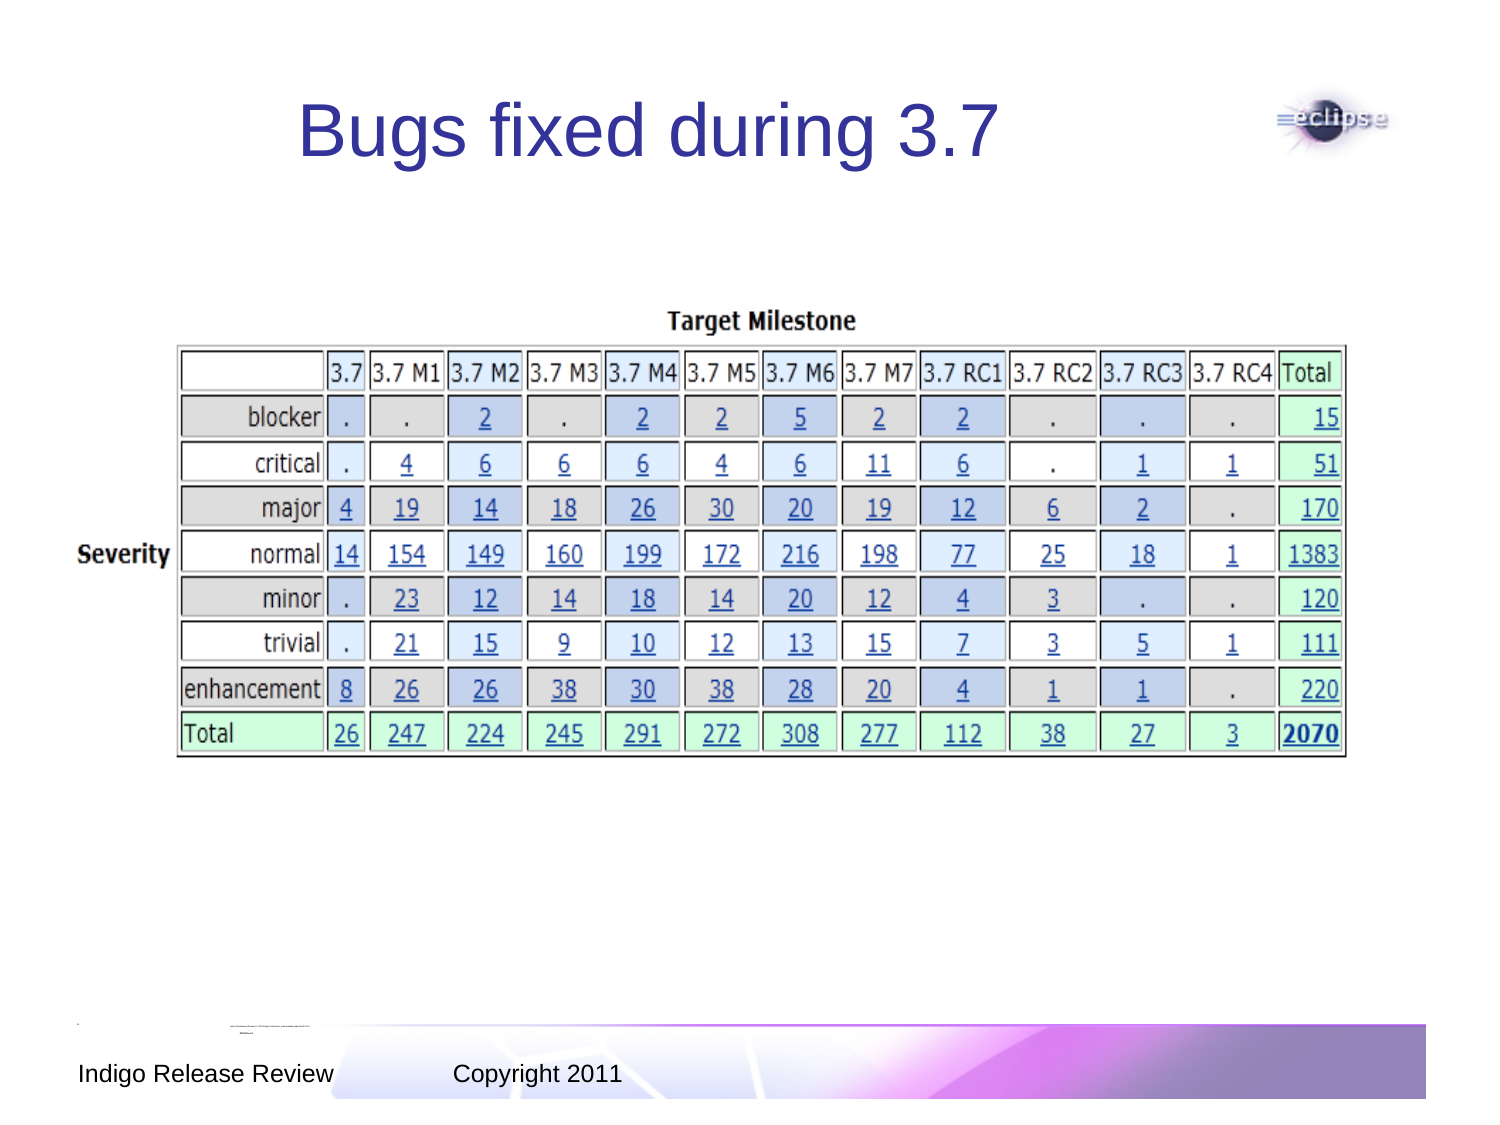

# Bugs fixed during 3.7
18
Copyright 2011